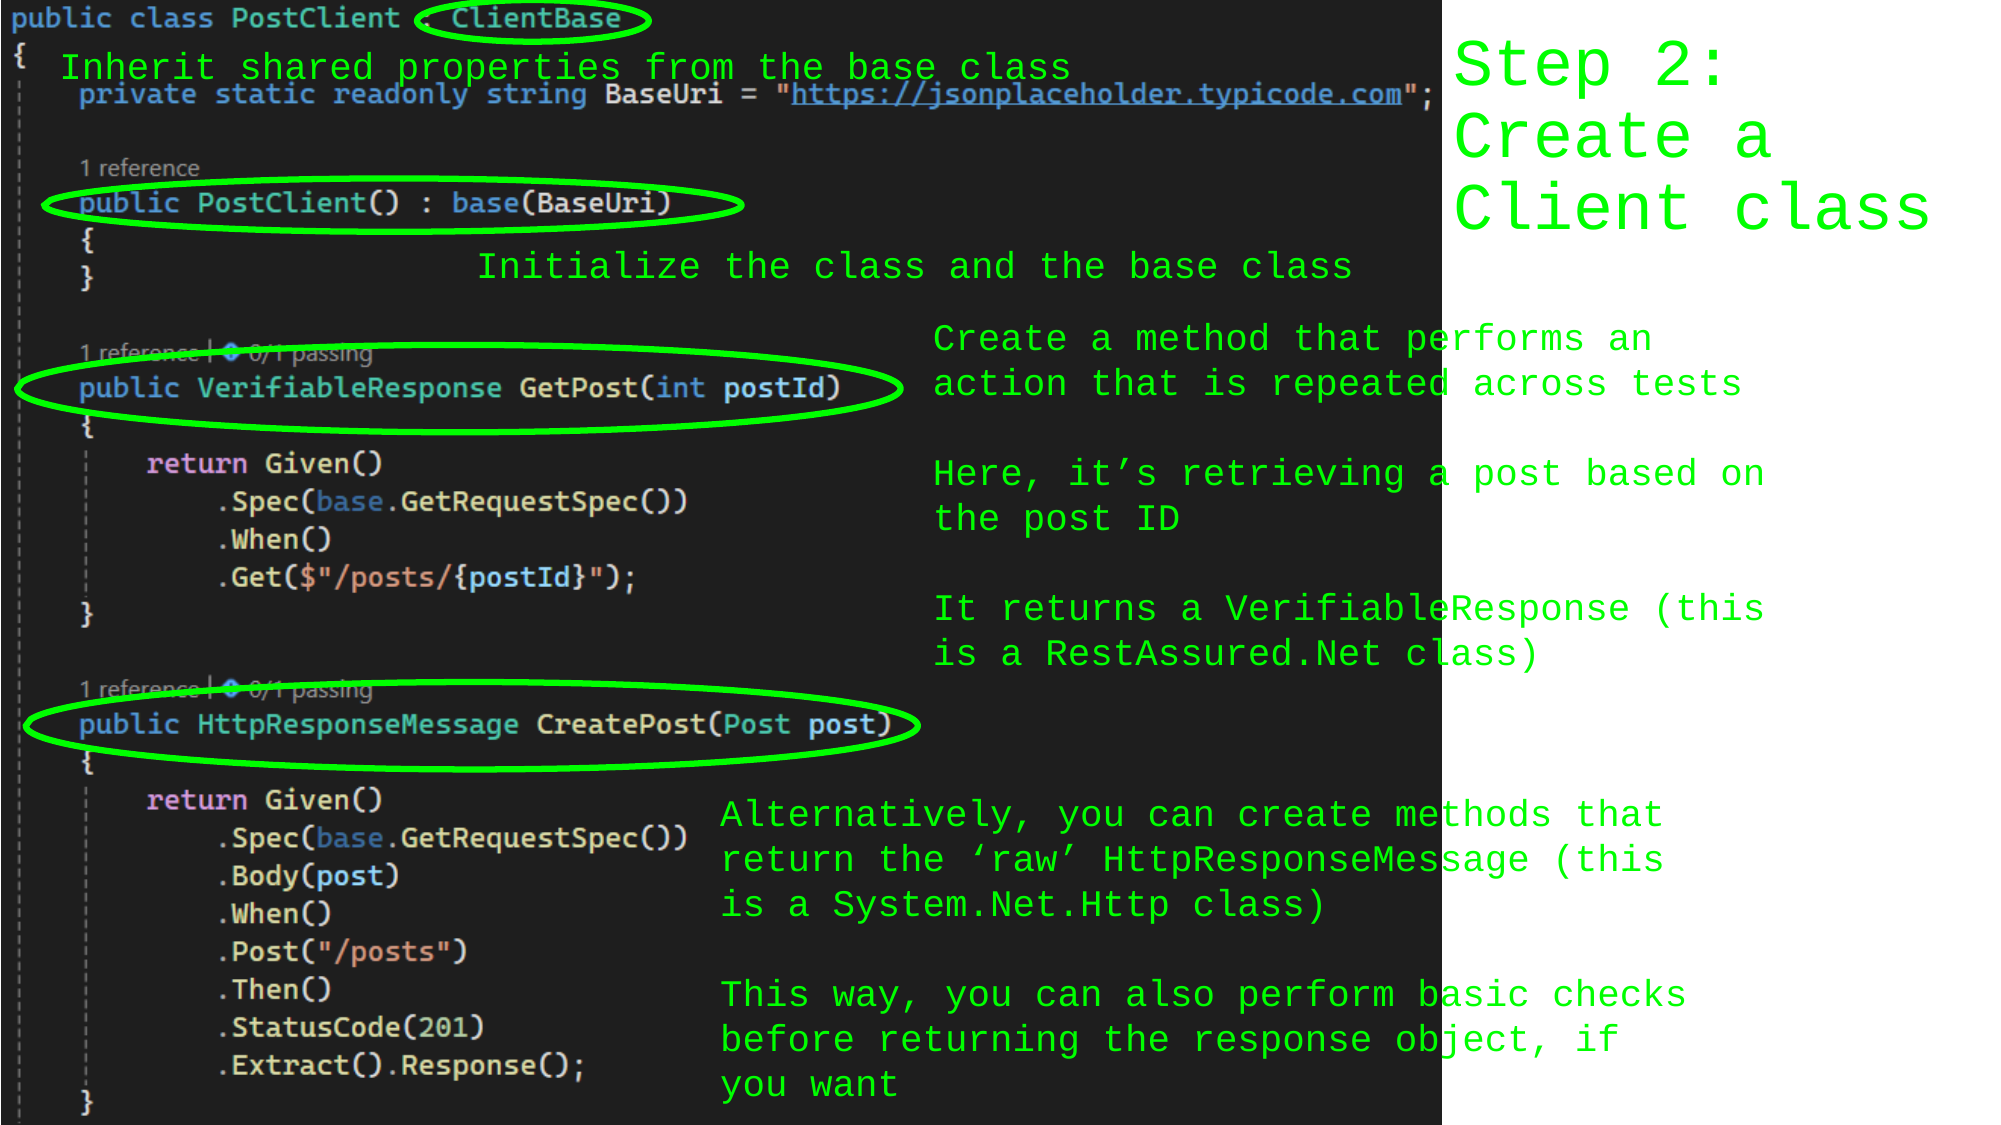

# Step 2: Create a Client class
Inherit shared properties from the base class
Initialize the class and the base class
Create a method that performs an action that is repeated across tests
Here, it’s retrieving a post based on the post ID
It returns a VerifiableResponse (this is a RestAssured.Net class)
Alternatively, you can create methods that return the ‘raw’ HttpResponseMessage (this is a System.Net.Http class)
This way, you can also perform basic checks before returning the response object, if you want